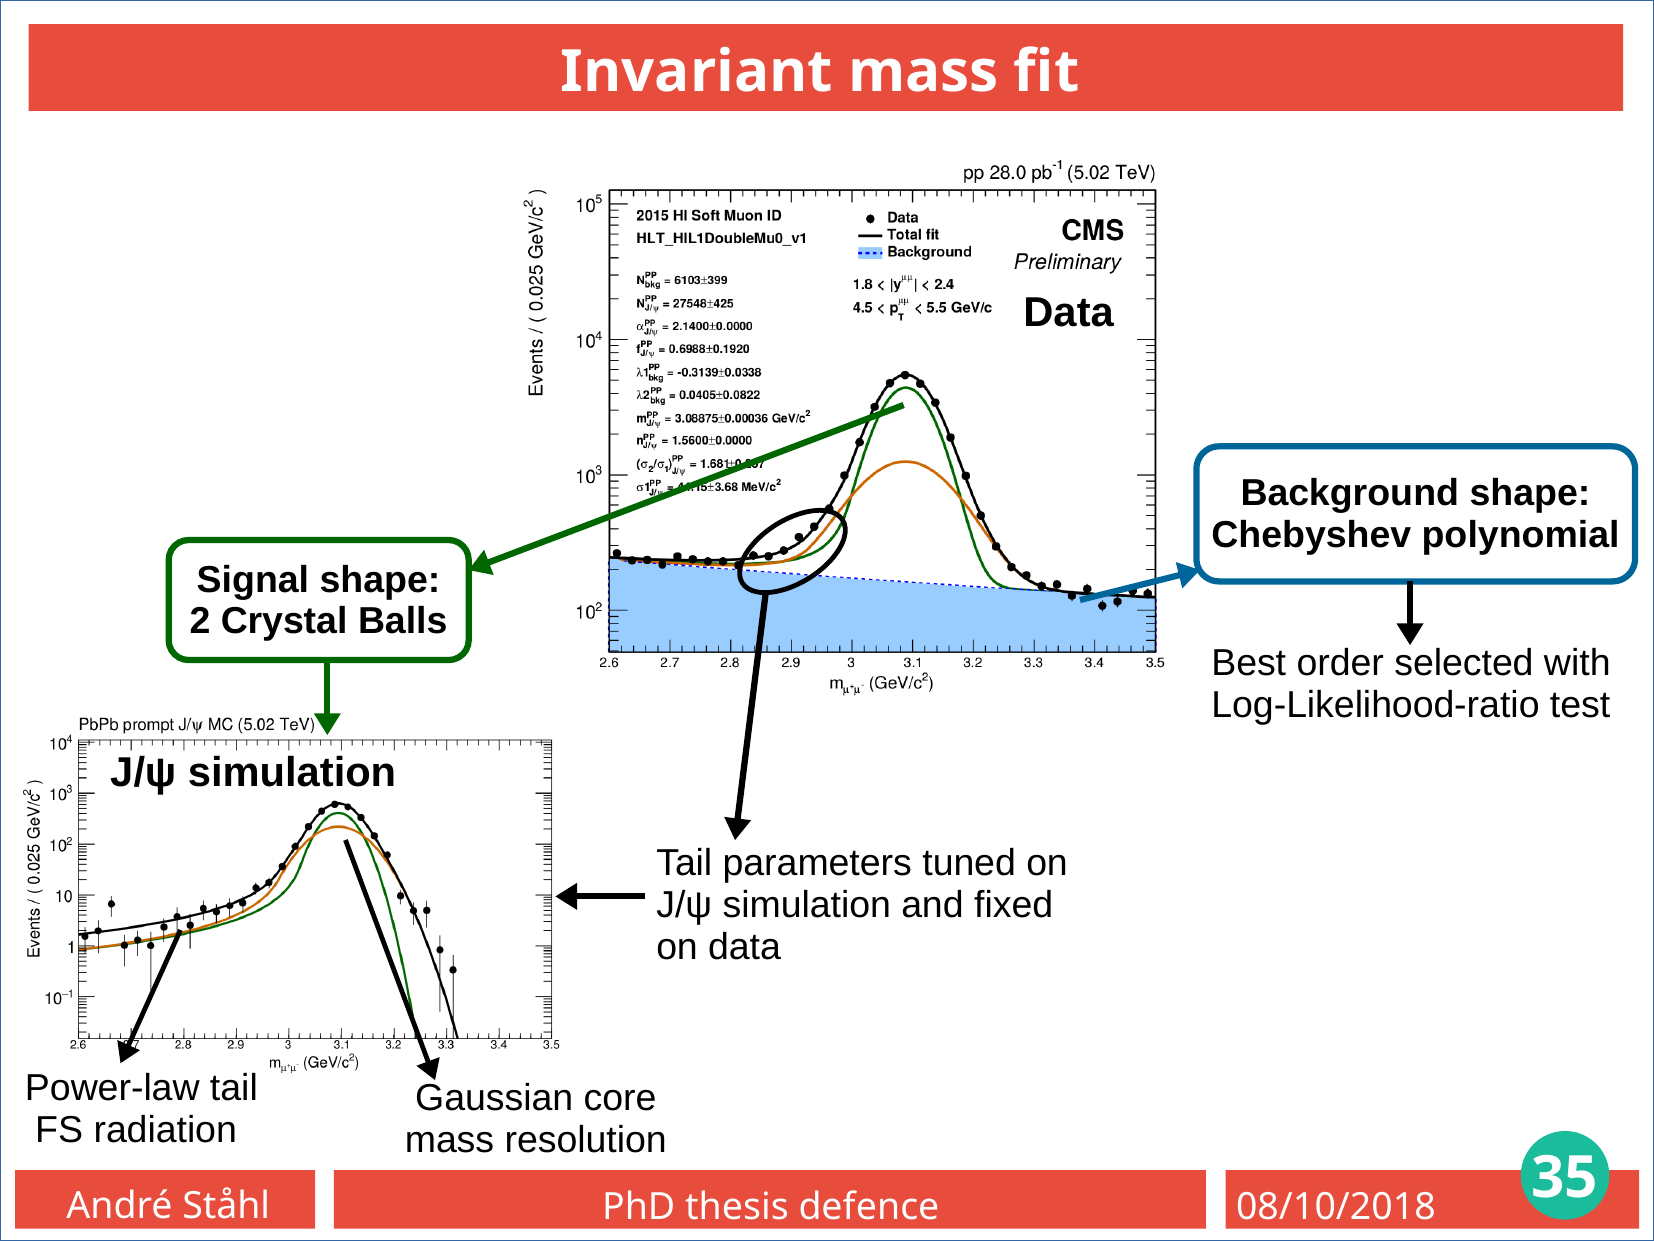

# Invariant mass fit
Data
Background shape:
Chebyshev polynomial
Signal shape:
2 Crystal Balls
Best order selected with Log-Likelihood-ratio test
J/ψ simulation
Tail parameters tuned on J/ψ simulation and fixed on data
Power-law tail
FS radiation
Gaussian core
mass resolution
35
08/10/2018